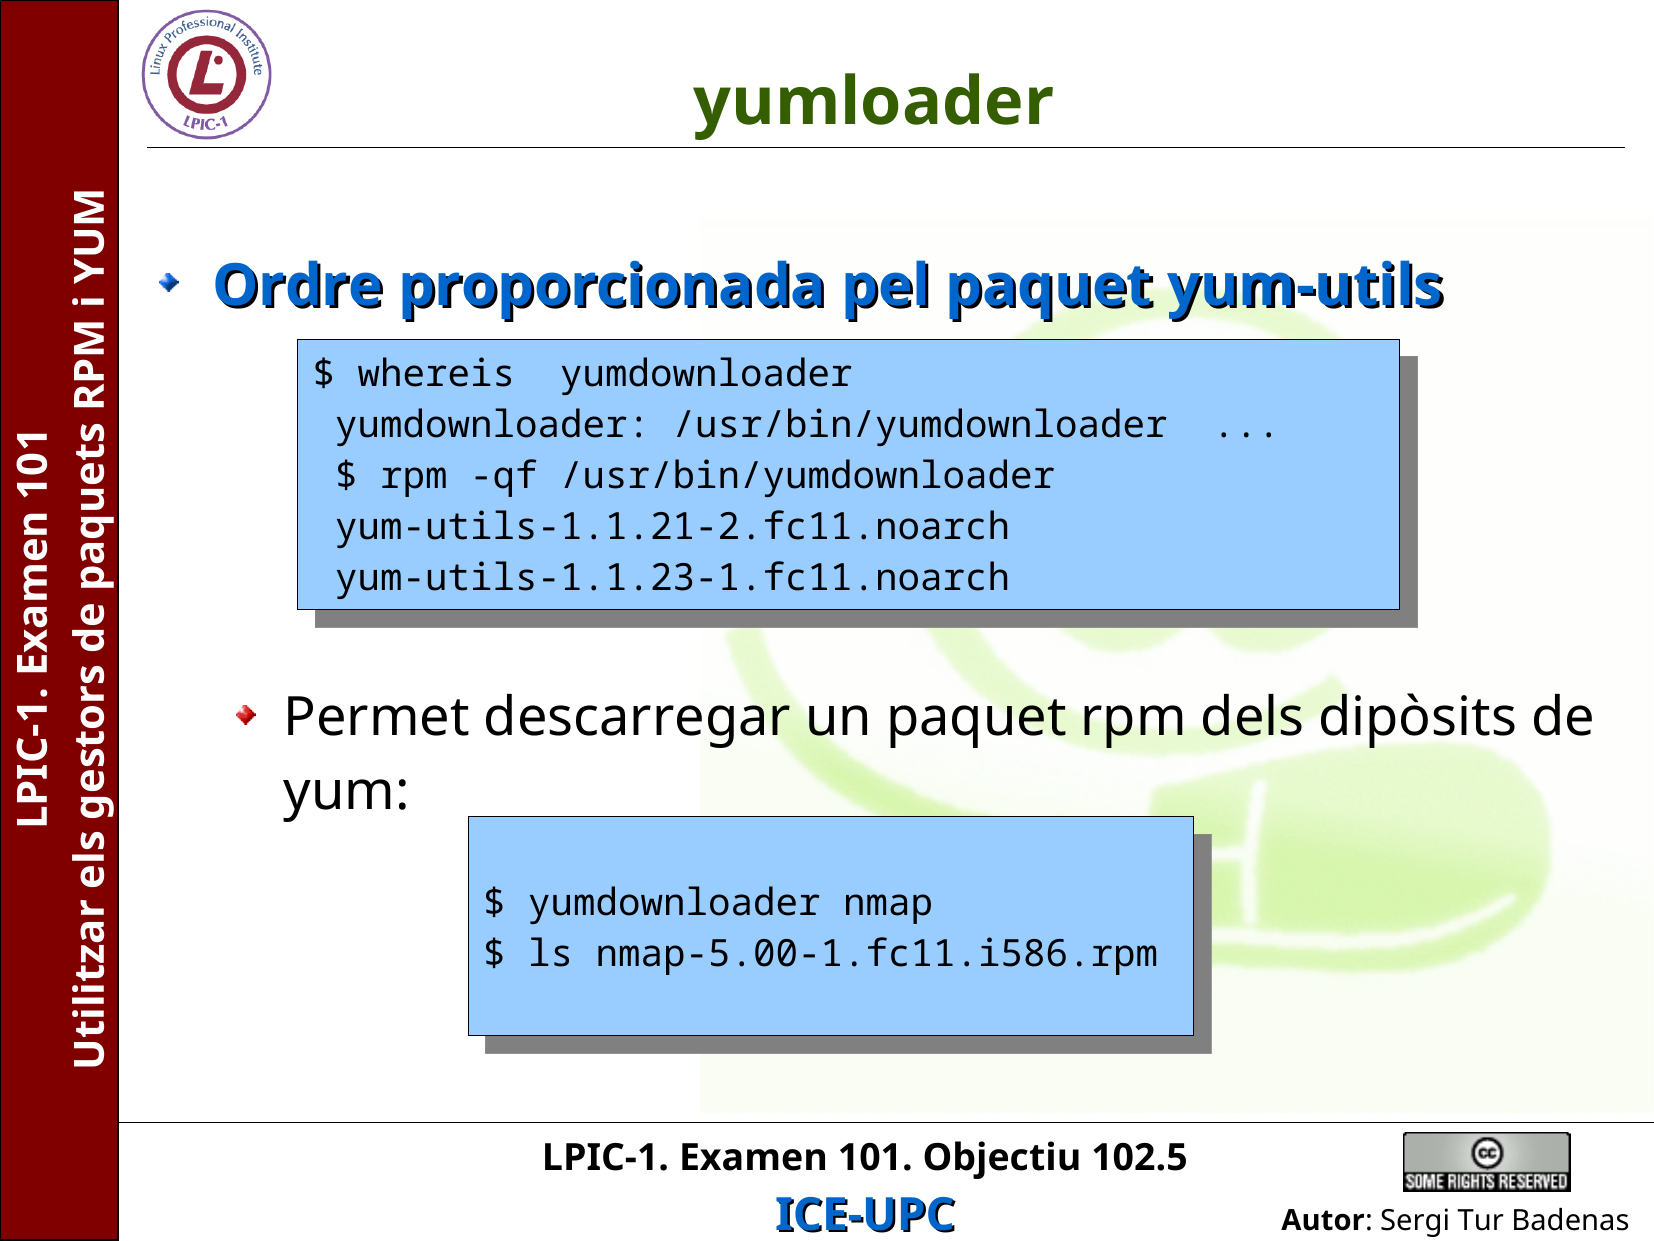

# yumloader
Ordre proporcionada pel paquet yum-utils
Permet descarregar un paquet rpm dels dipòsits de yum:
$ whereis yumdownloader
 yumdownloader: /usr/bin/yumdownloader ...
 $ rpm -qf /usr/bin/yumdownloader
 yum-utils-1.1.21-2.fc11.noarch
 yum-utils-1.1.23-1.fc11.noarch
$ yumdownloader nmap
$ ls nmap-5.00-1.fc11.i586.rpm